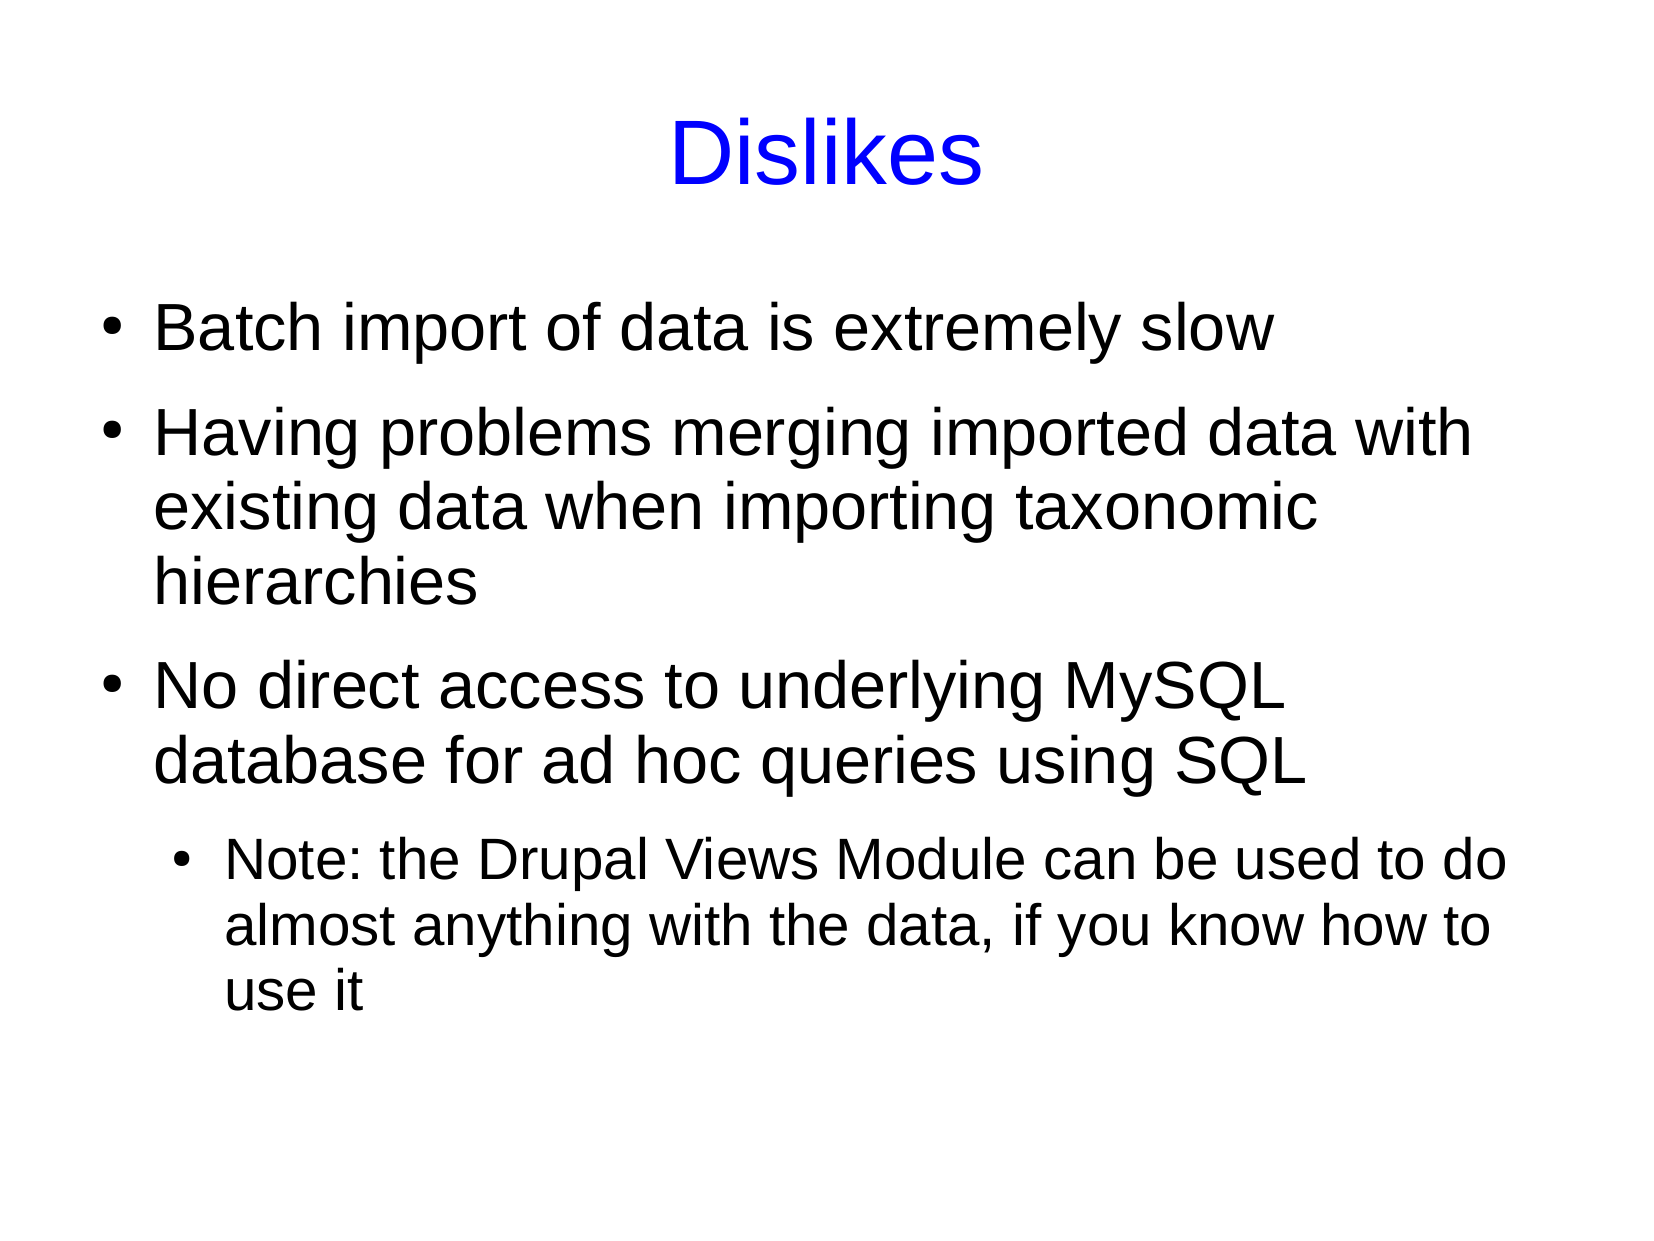

# Dislikes
Batch import of data is extremely slow
Having problems merging imported data with existing data when importing taxonomic hierarchies
No direct access to underlying MySQL database for ad hoc queries using SQL
Note: the Drupal Views Module can be used to do almost anything with the data, if you know how to use it